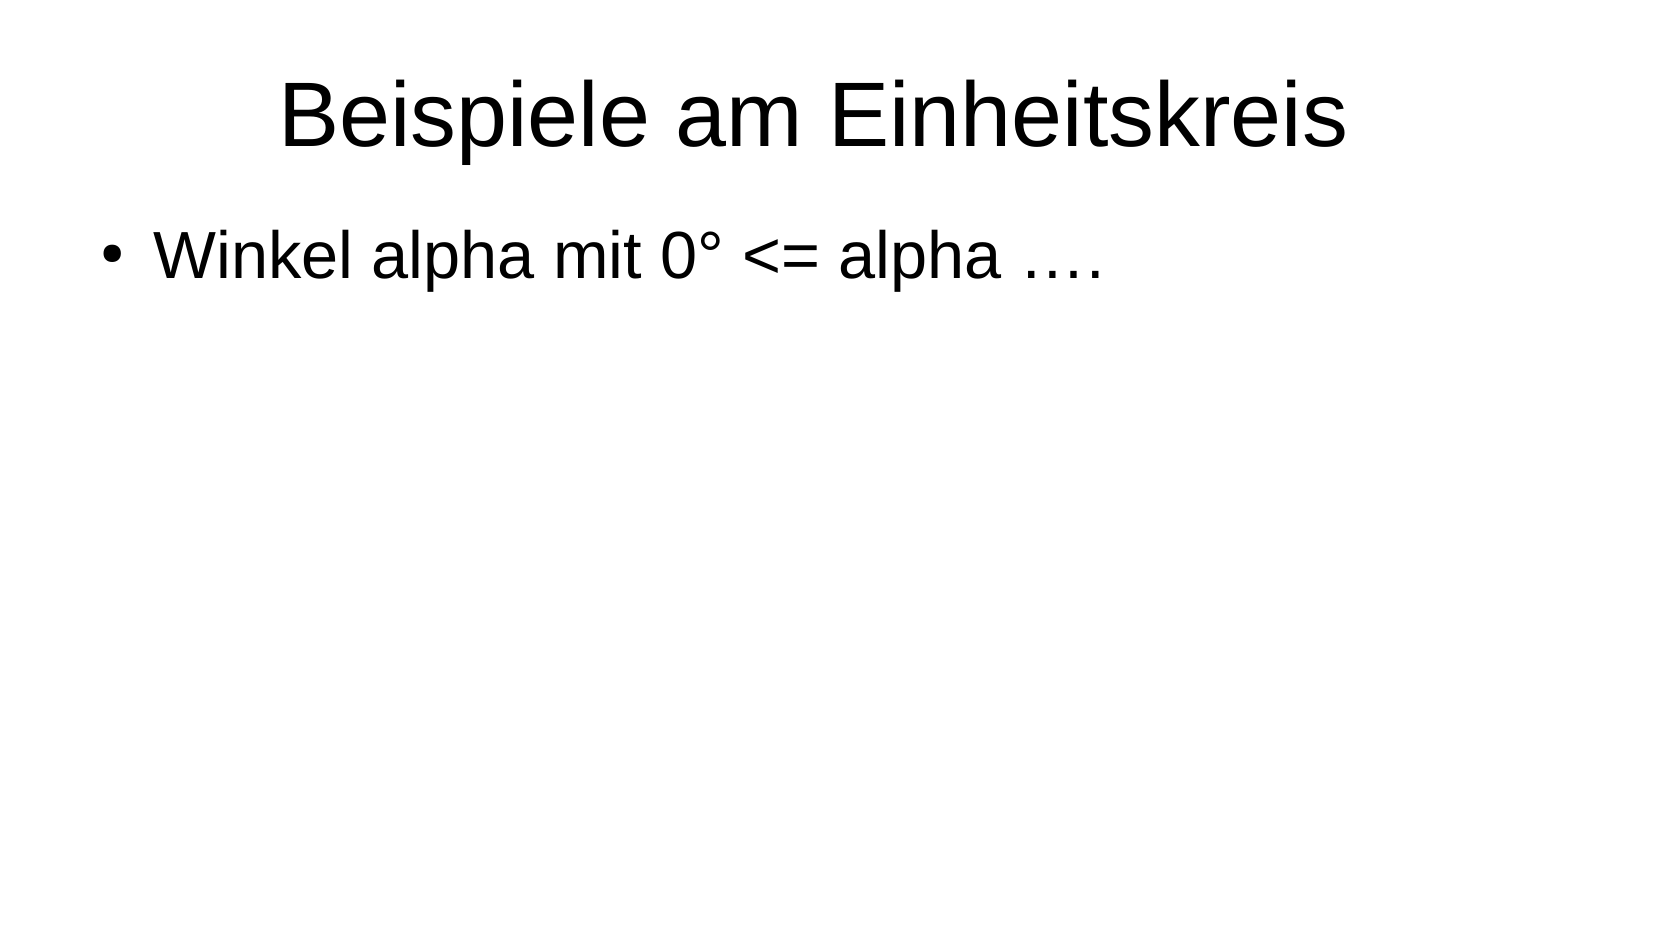

# Beispiele am Einheitskreis
Winkel alpha mit 0° <= alpha ….